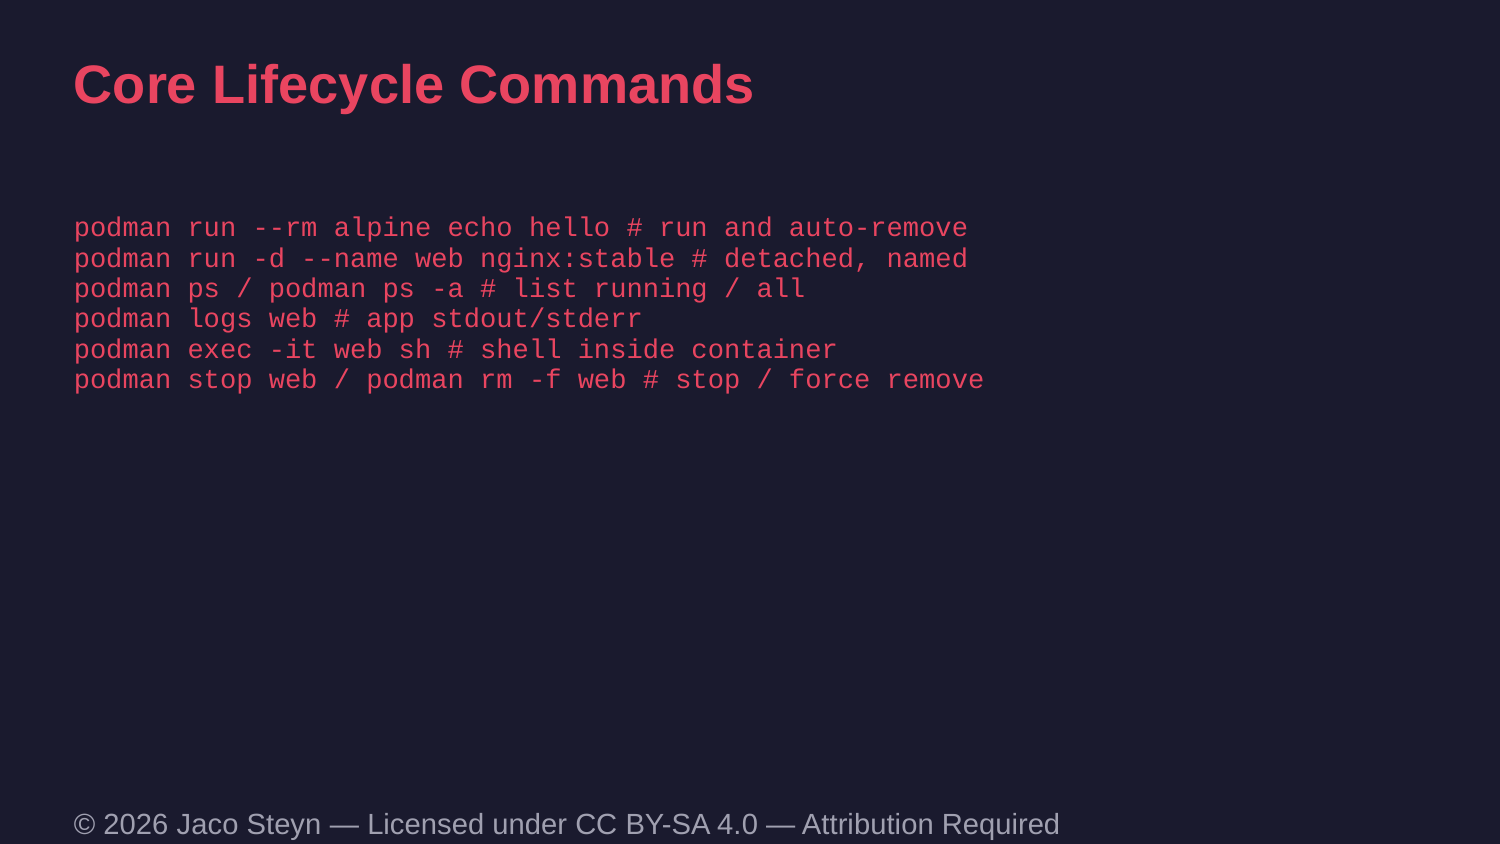

Core Lifecycle Commands
podman run --rm alpine echo hello # run and auto-remove
podman run -d --name web nginx:stable # detached, named
podman ps / podman ps -a # list running / all
podman logs web # app stdout/stderr
podman exec -it web sh # shell inside container
podman stop web / podman rm -f web # stop / force remove
© 2026 Jaco Steyn — Licensed under CC BY-SA 4.0 — Attribution Required